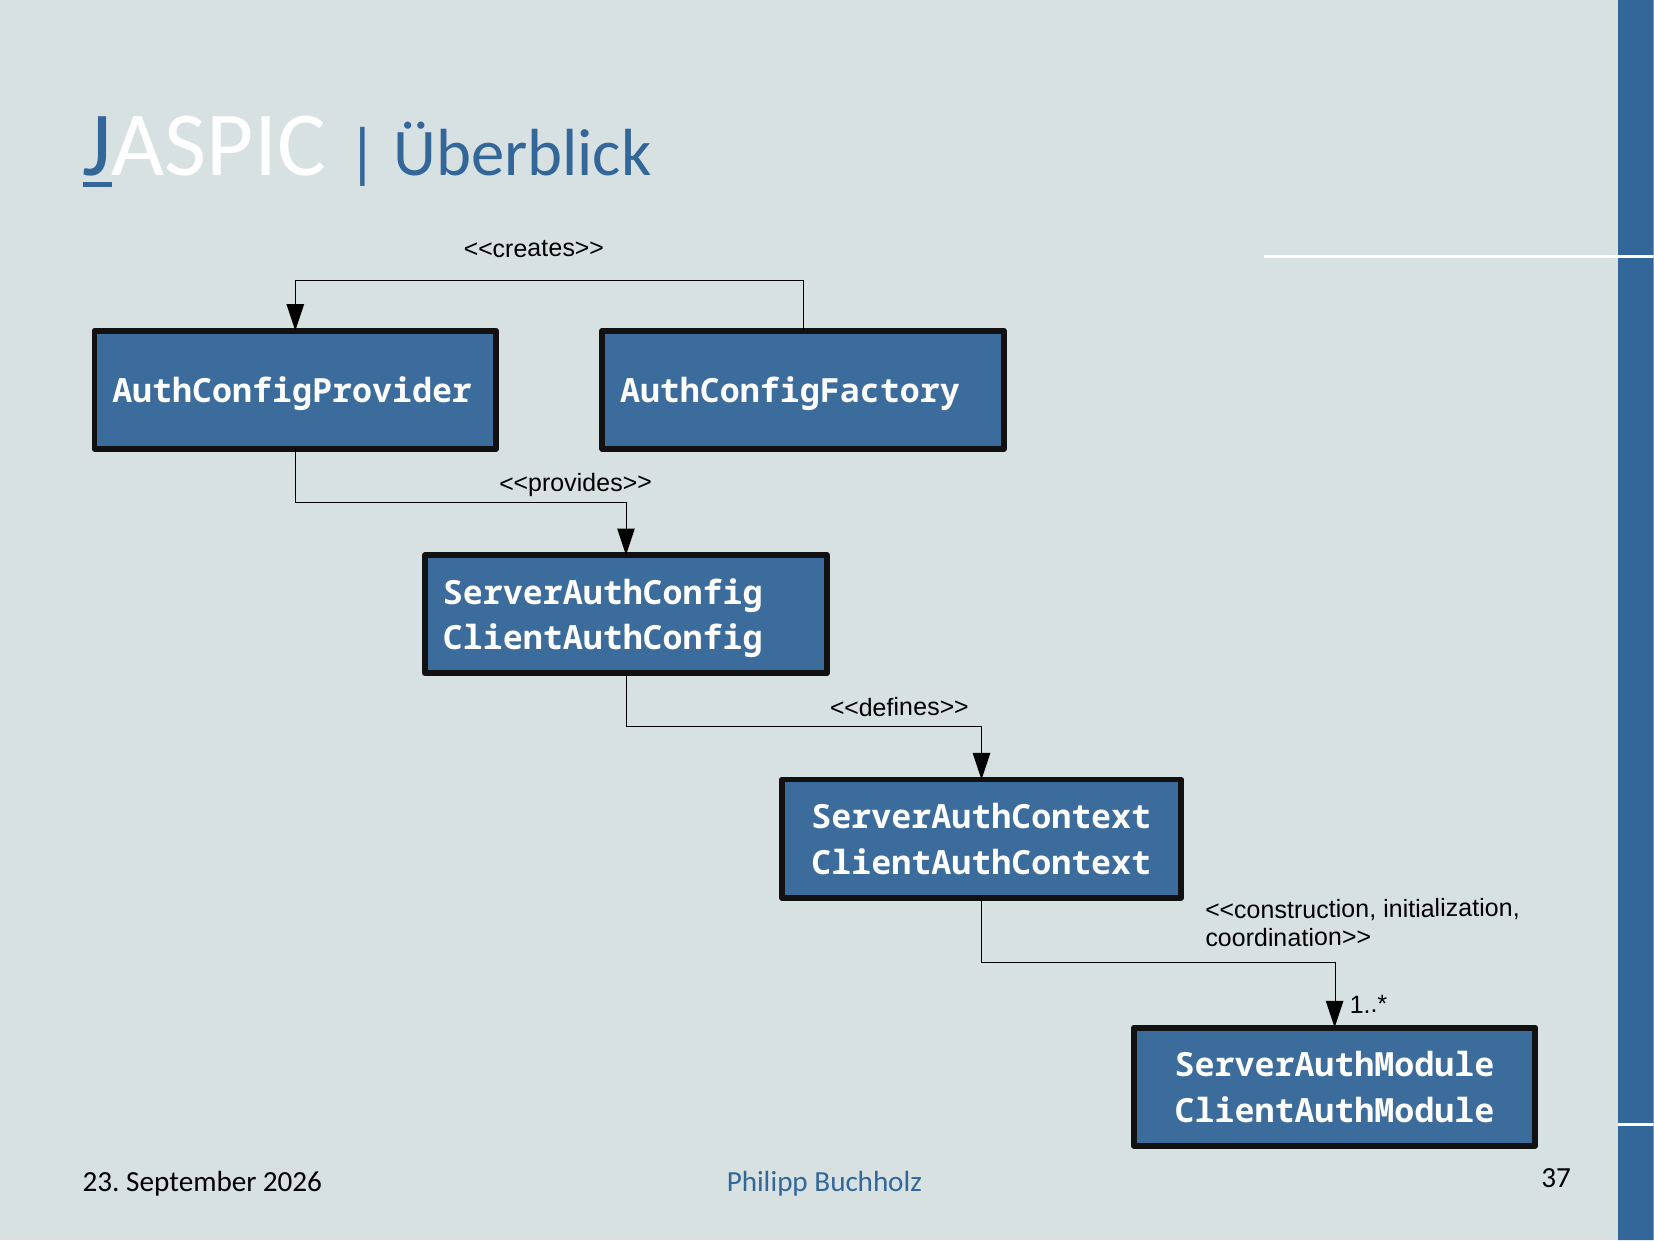

# JASPIC | Überblick
<<creates>>
AuthConfigProvider
AuthConfigFactory
<<provides>>
ServerAuthConfig
ClientAuthConfig
<<defines>>
ServerAuthContext
ClientAuthContext
<<construction, initialization, coordination>>
1..*
ServerAuthModule
ClientAuthModule
37